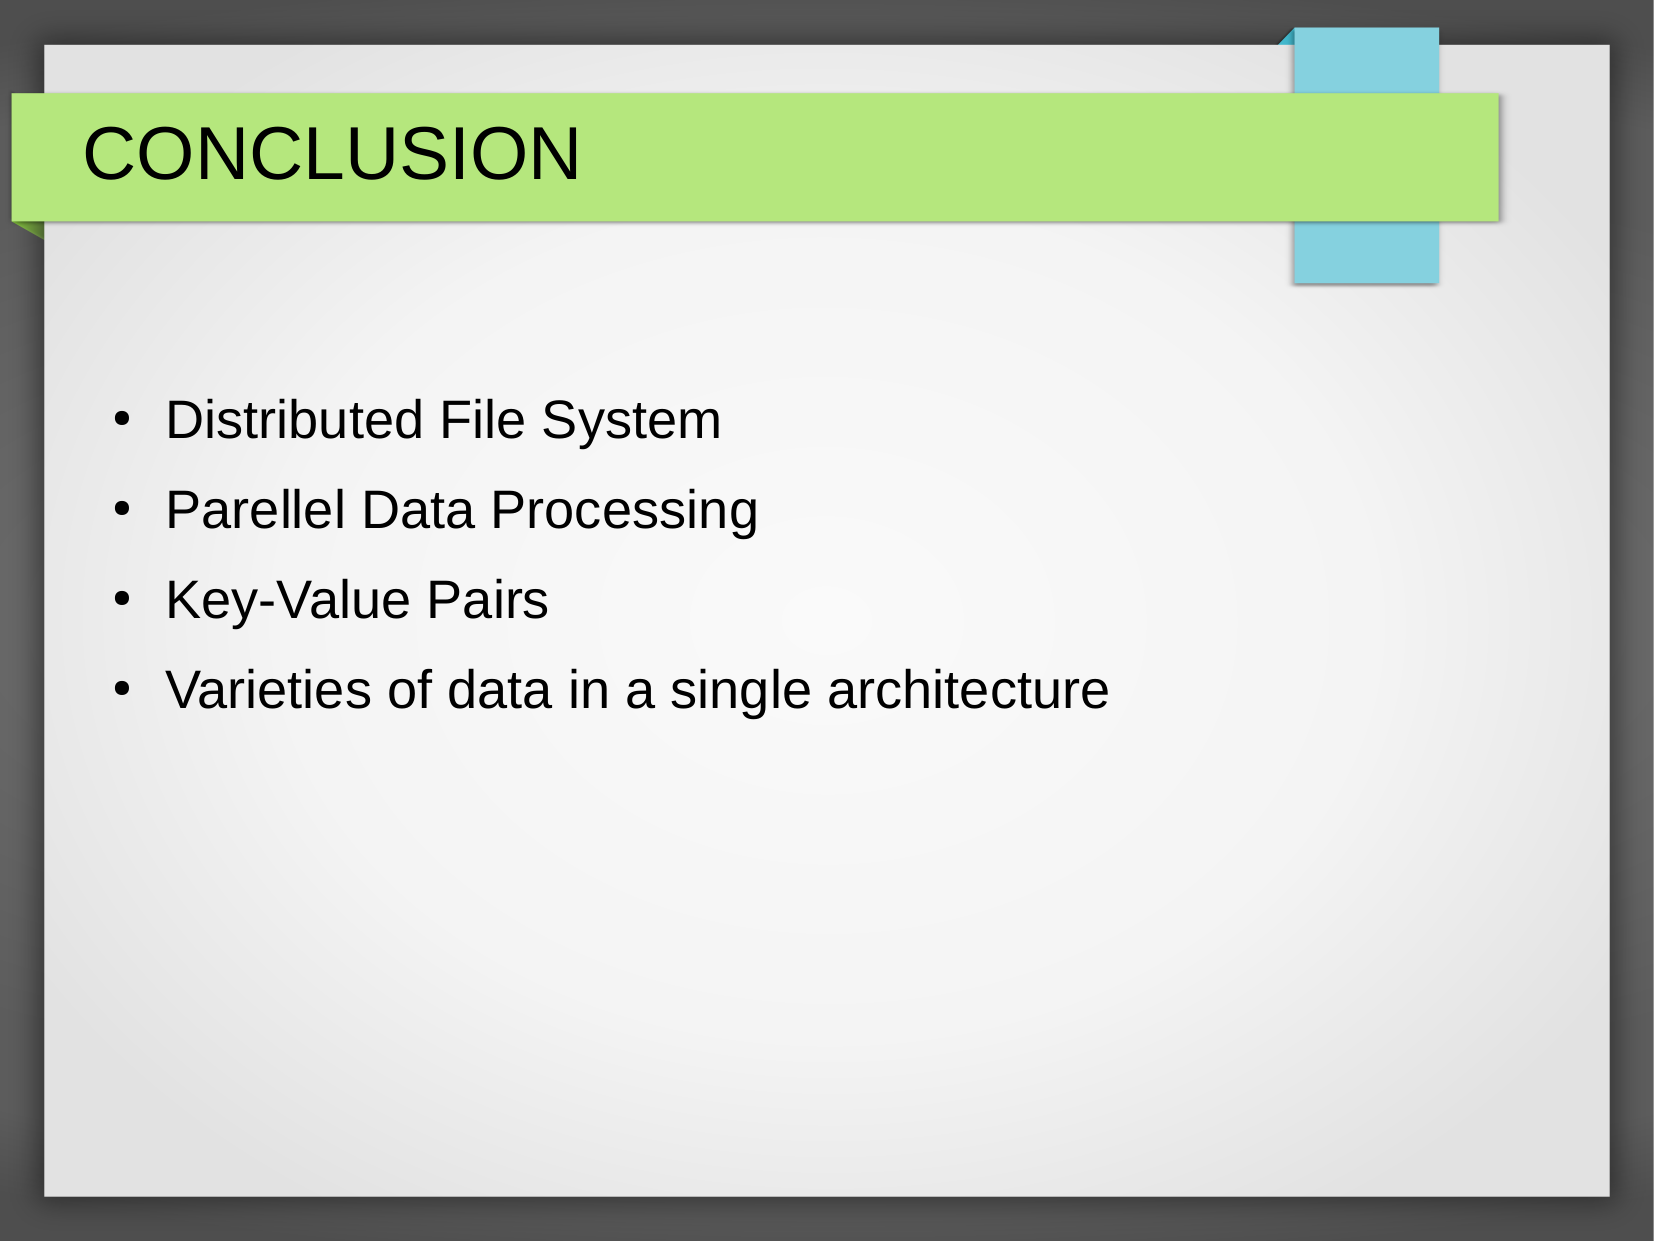

# CONCLUSION
Distributed File System
Parellel Data Processing
Key-Value Pairs
Varieties of data in a single architecture